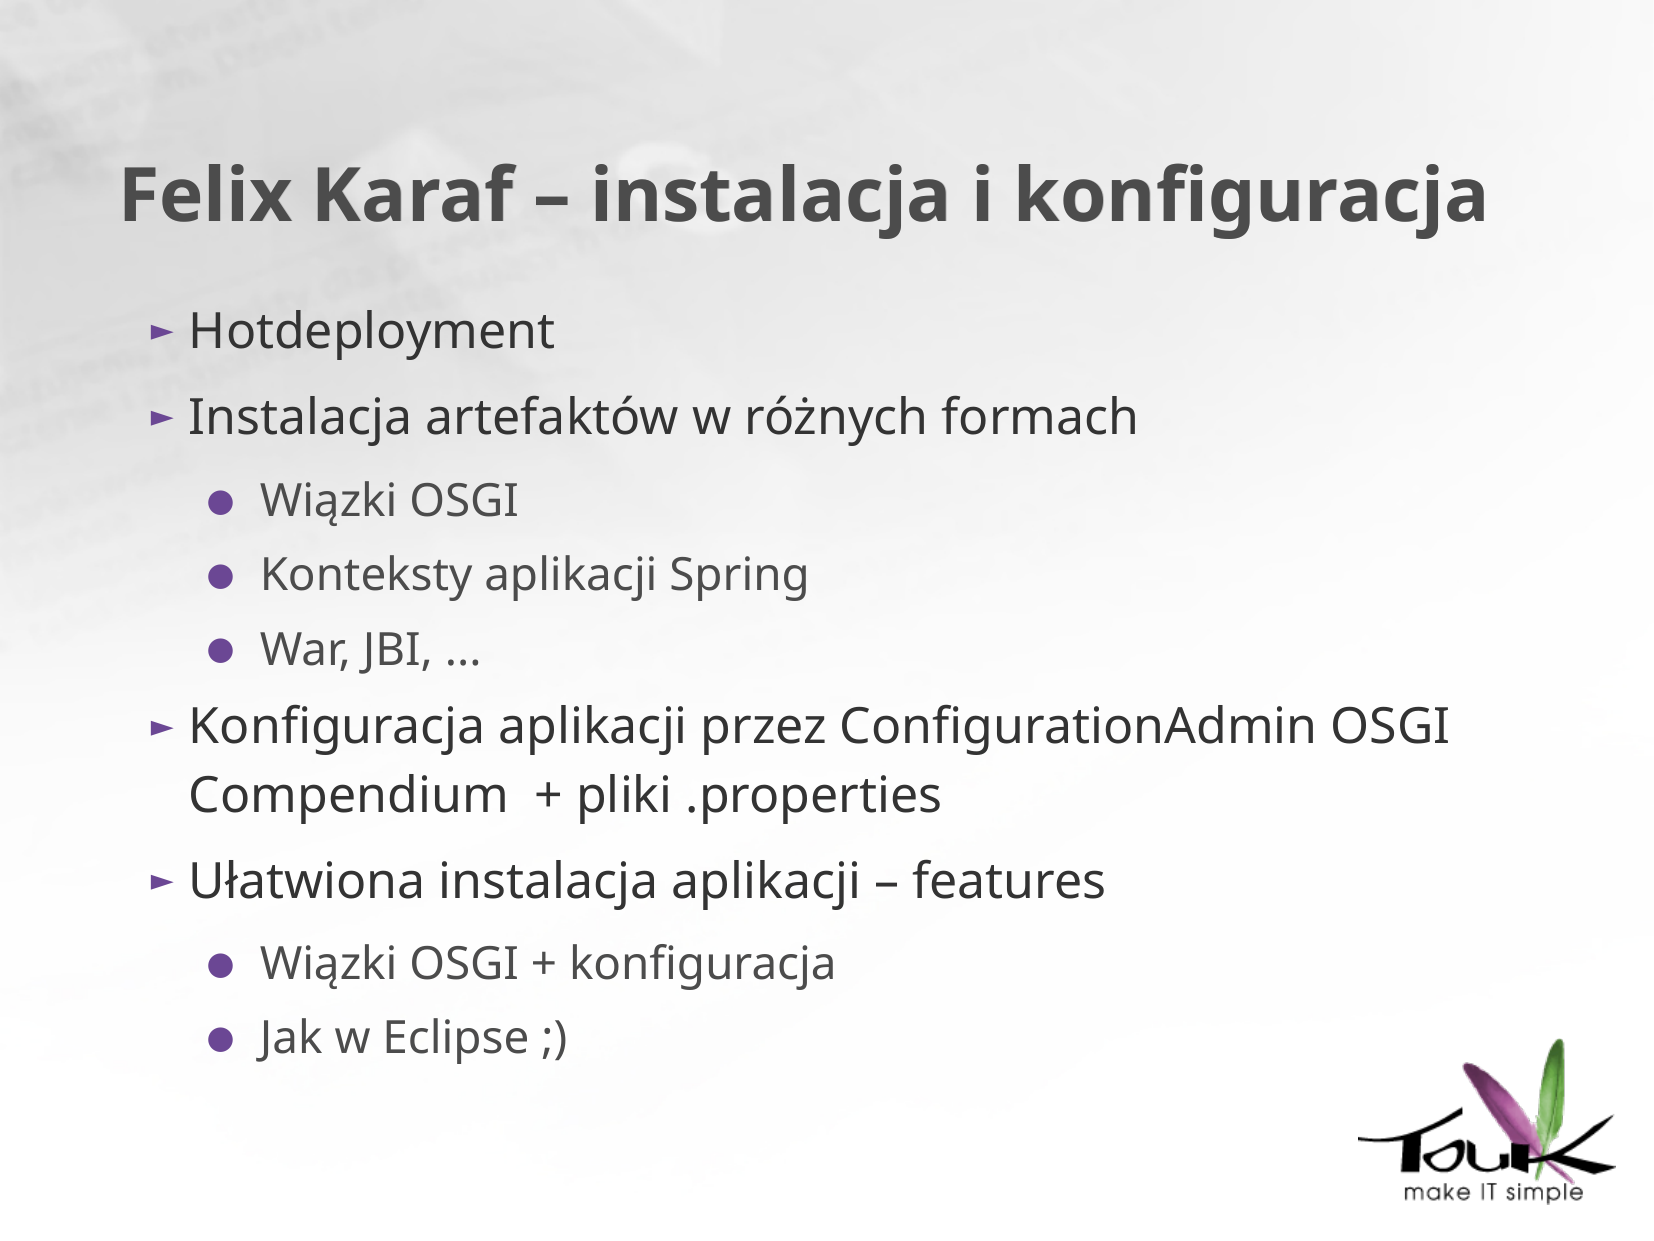

# Felix Karaf – instalacja i konfiguracja
Hotdeployment
Instalacja artefaktów w różnych formach
Wiązki OSGI
Konteksty aplikacji Spring
War, JBI, ...
Konfiguracja aplikacji przez ConfigurationAdmin OSGI Compendium + pliki .properties
Ułatwiona instalacja aplikacji – features
Wiązki OSGI + konfiguracja
Jak w Eclipse ;)